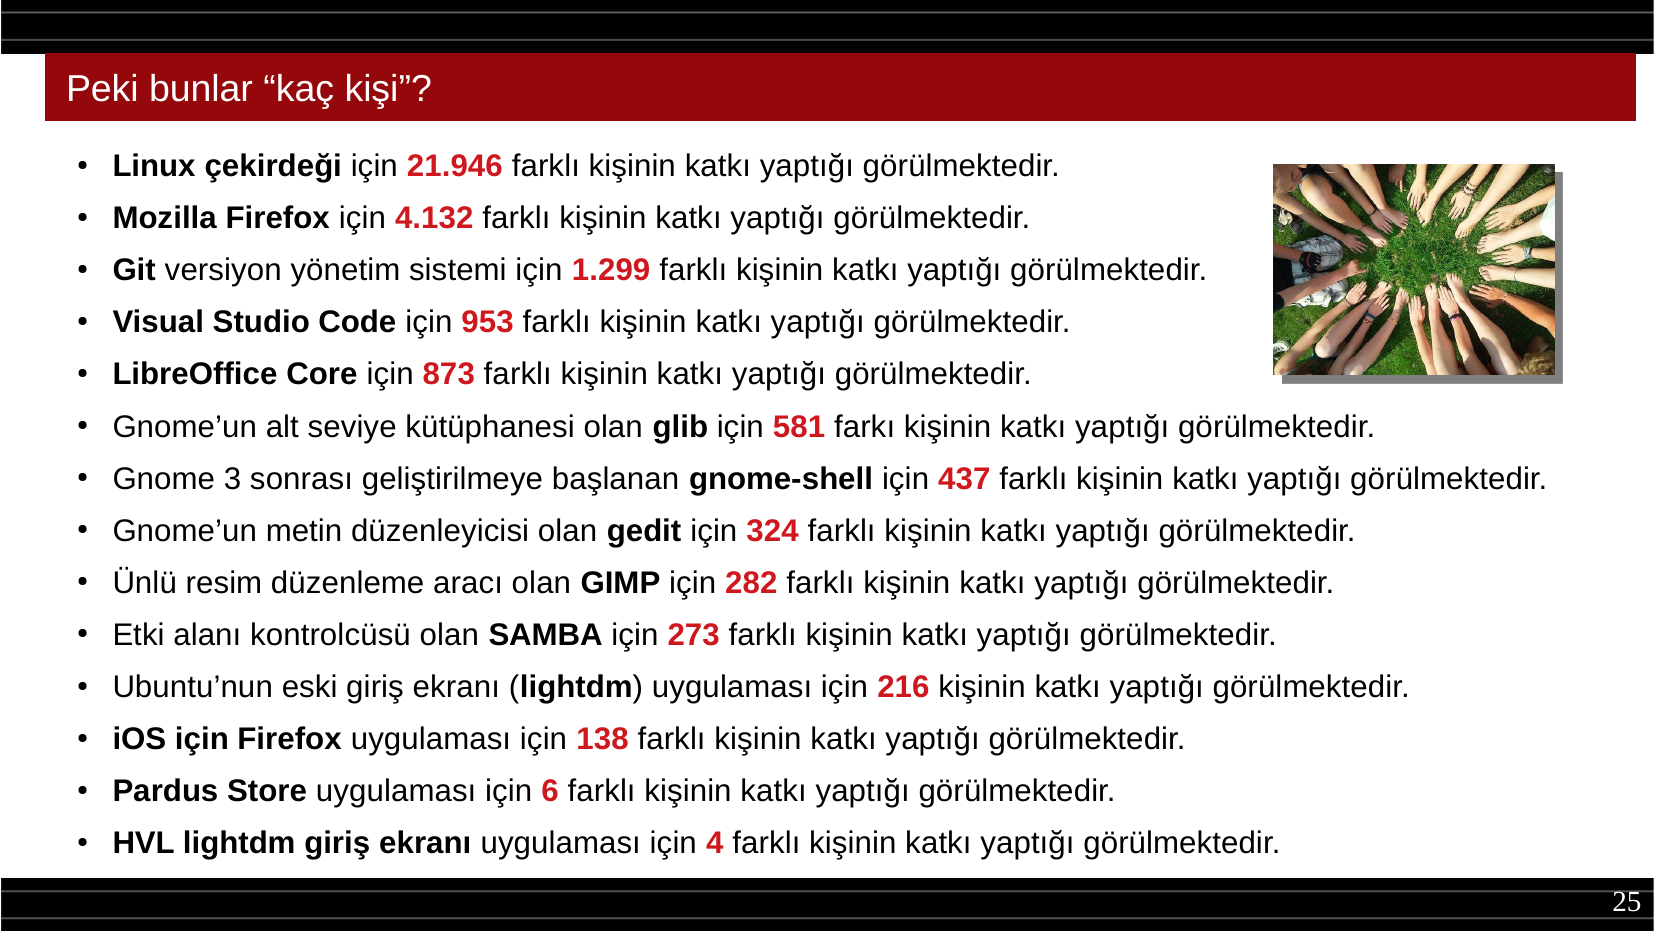

Peki bunlar “kaç kişi”?
Linux çekirdeği için 21.946 farklı kişinin katkı yaptığı görülmektedir.
Mozilla Firefox için 4.132 farklı kişinin katkı yaptığı görülmektedir.
Git versiyon yönetim sistemi için 1.299 farklı kişinin katkı yaptığı görülmektedir.
Visual Studio Code için 953 farklı kişinin katkı yaptığı görülmektedir.
LibreOffice Core için 873 farklı kişinin katkı yaptığı görülmektedir.
Gnome’un alt seviye kütüphanesi olan glib için 581 farkı kişinin katkı yaptığı görülmektedir.
Gnome 3 sonrası geliştirilmeye başlanan gnome-shell için 437 farklı kişinin katkı yaptığı görülmektedir.
Gnome’un metin düzenleyicisi olan gedit için 324 farklı kişinin katkı yaptığı görülmektedir.
Ünlü resim düzenleme aracı olan GIMP için 282 farklı kişinin katkı yaptığı görülmektedir.
Etki alanı kontrolcüsü olan SAMBA için 273 farklı kişinin katkı yaptığı görülmektedir.
Ubuntu’nun eski giriş ekranı (lightdm) uygulaması için 216 kişinin katkı yaptığı görülmektedir.
iOS için Firefox uygulaması için 138 farklı kişinin katkı yaptığı görülmektedir.
Pardus Store uygulaması için 6 farklı kişinin katkı yaptığı görülmektedir.
HVL lightdm giriş ekranı uygulaması için 4 farklı kişinin katkı yaptığı görülmektedir.